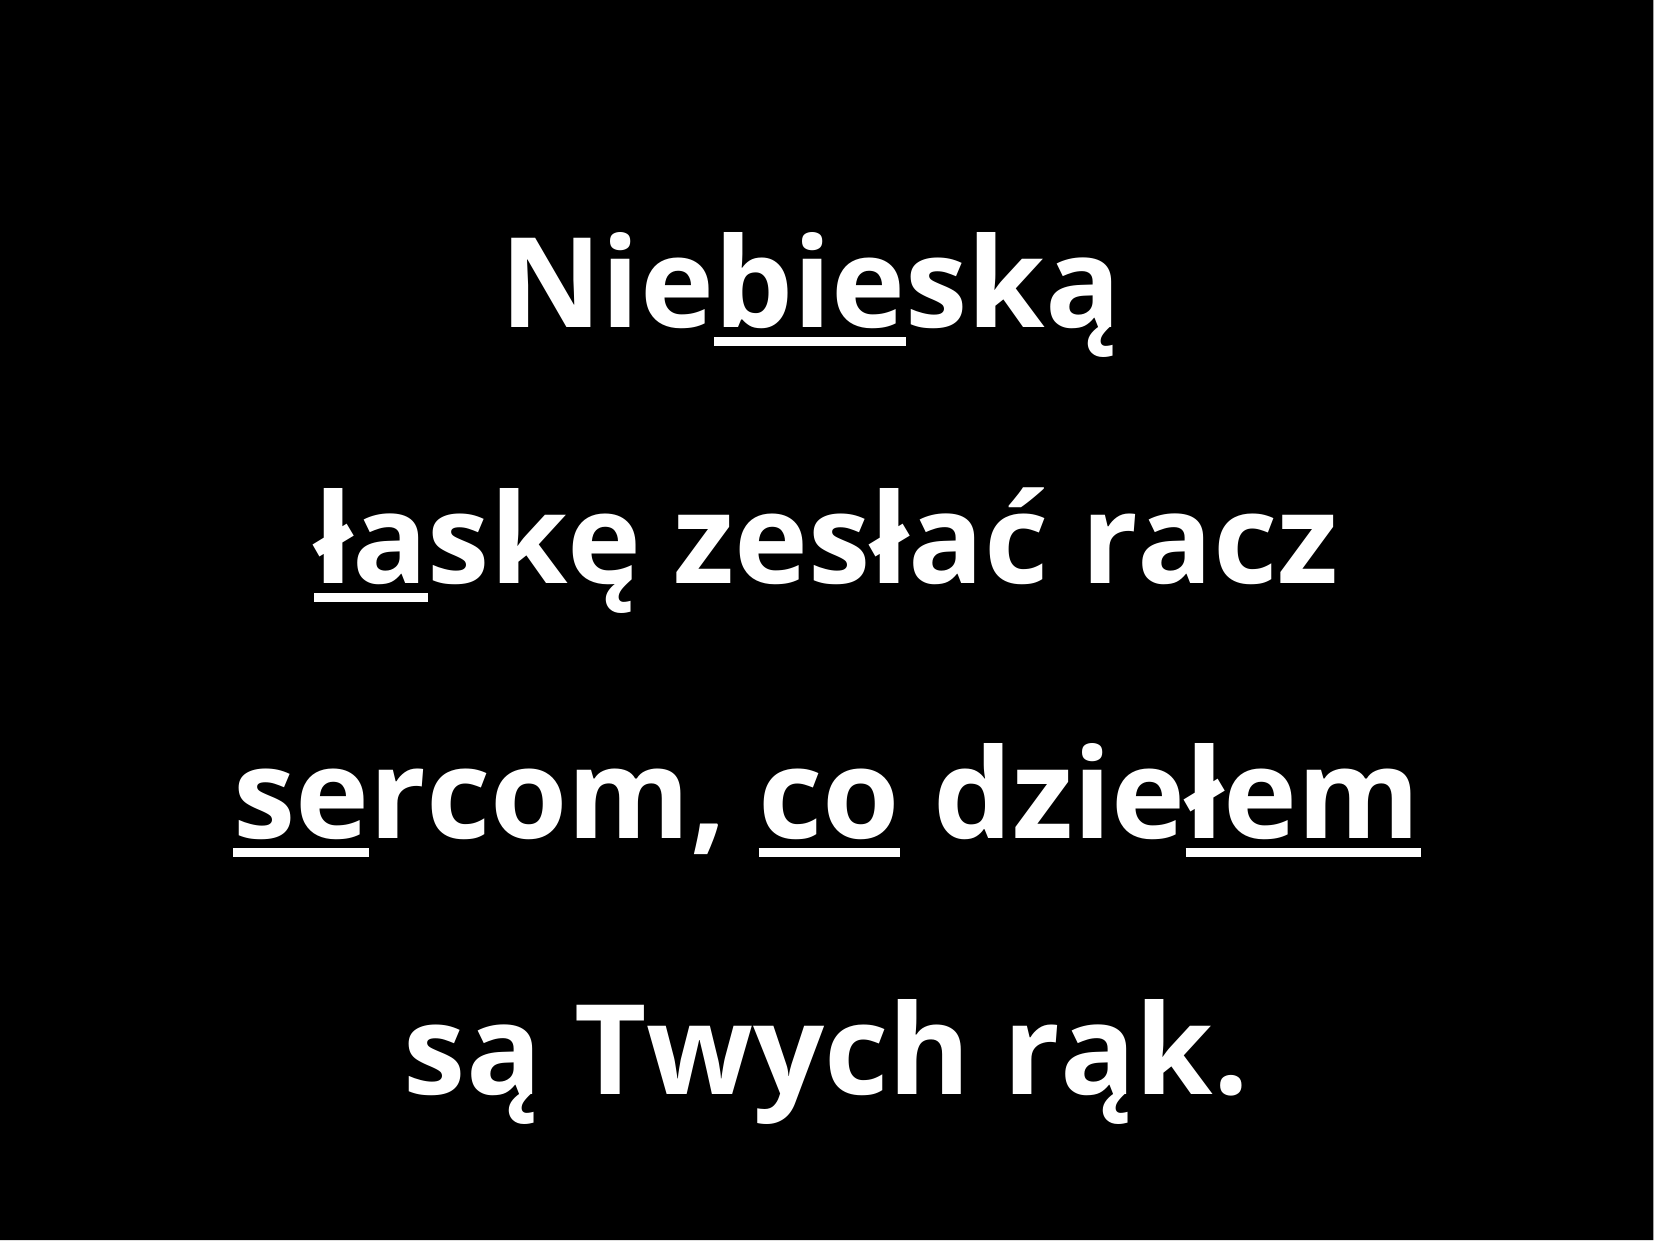

# Niebieską łaskę zesłać racz sercom, co dziełem są Twych rąk.